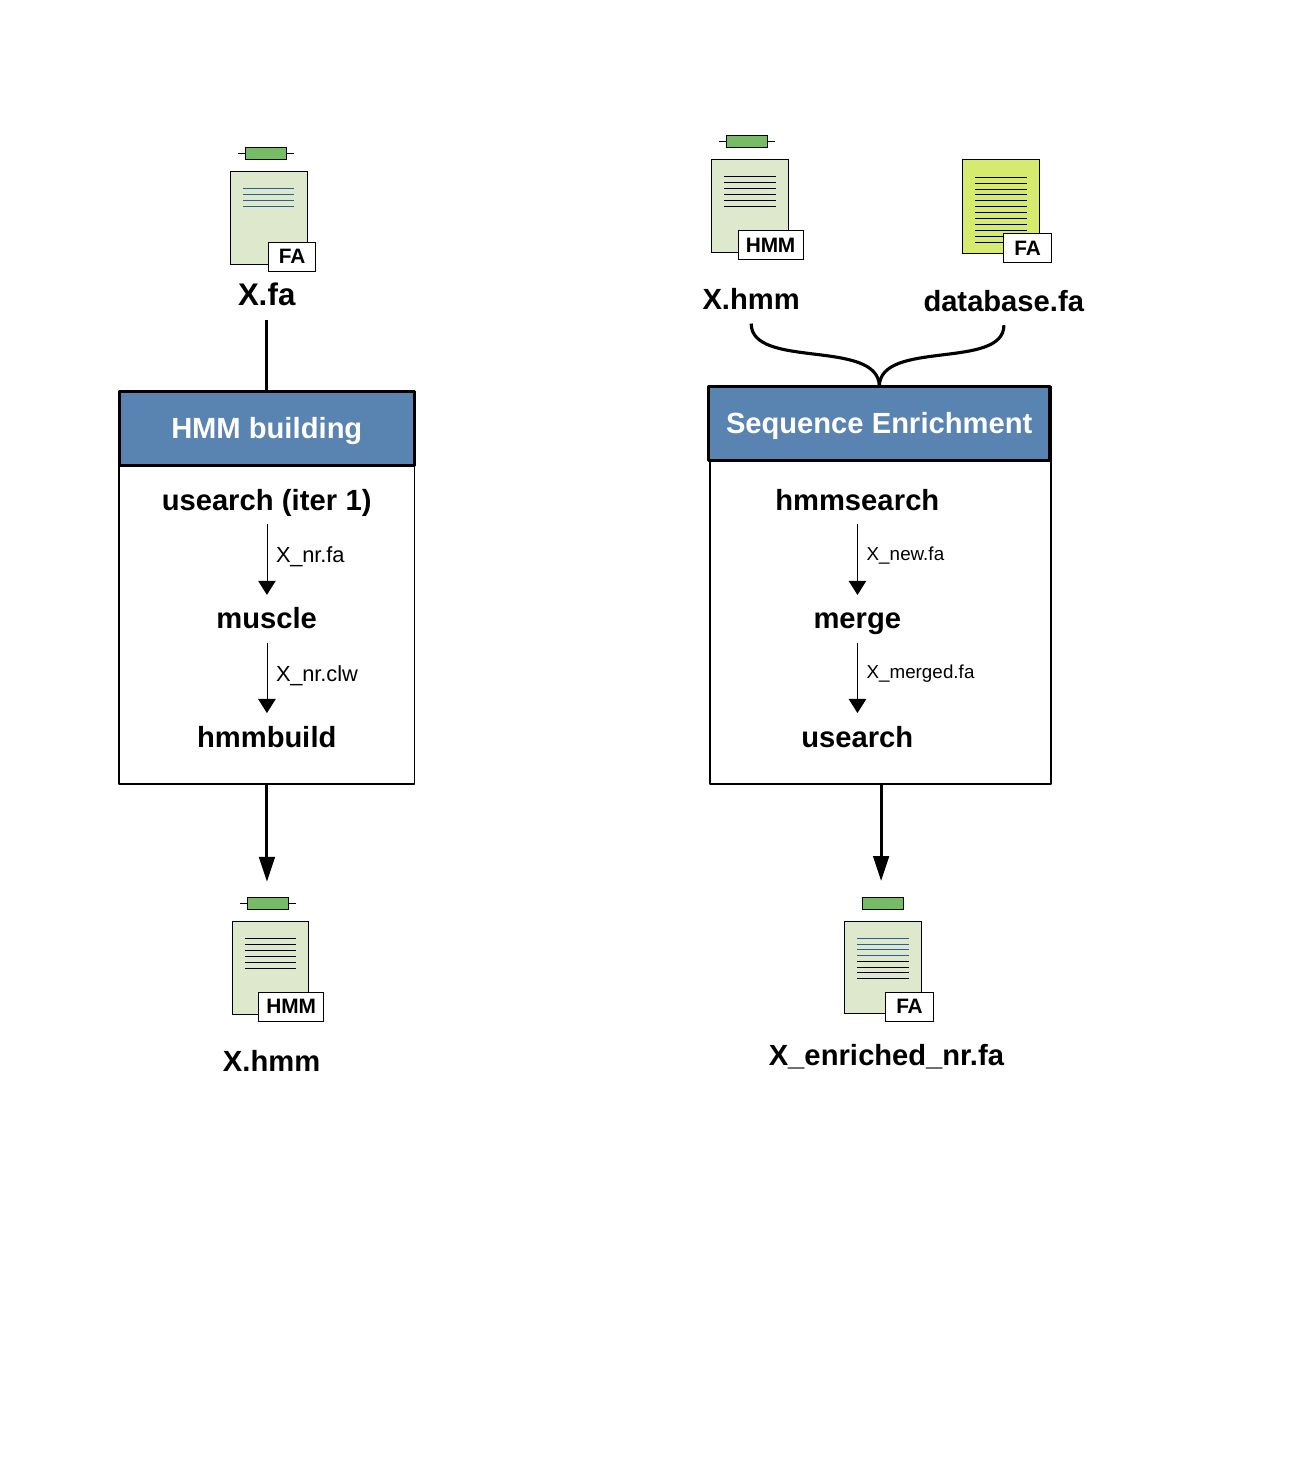

HMM
FA
FA
X.fa
X.hmm
database.fa
Sequence Enrichment
HMM building
HMM building
usearch (iter 1)
X_nr.fa
muscle
X_nr.clw
hmmbuild
hmmsearch
X_new.fa
merge
X_merged.fa
usearch
HMM
FA
X_enriched_nr.fa
X.hmm